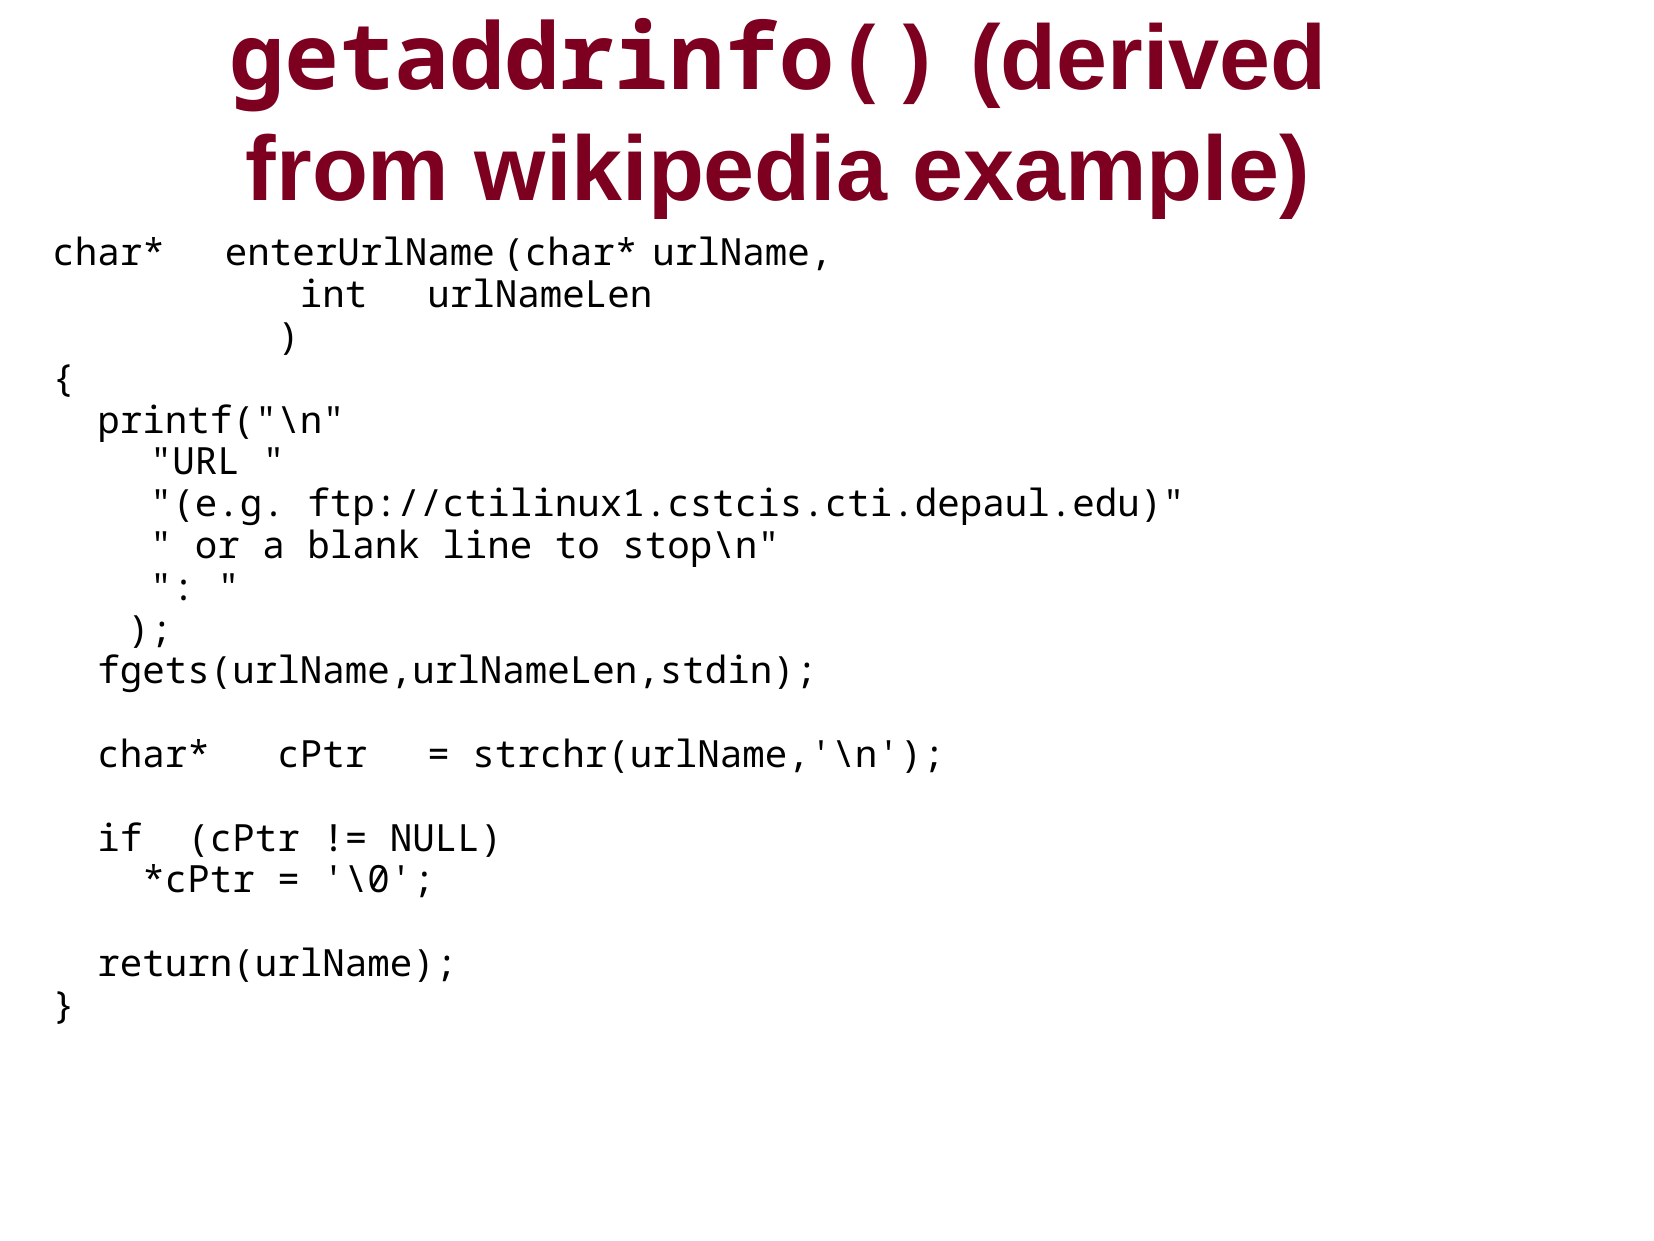

# getaddrinfo() (derived from wikipedia example)
char*	 enterUrlName	(char*	urlName,
	 		 int	urlNameLen
			)
{
 printf("\n"
	 "URL "
 	 "(e.g. ftp://ctilinux1.cstcis.cti.depaul.edu)"
	 " or a blank line to stop\n"
	 ": "
	);
 fgets(urlName,urlNameLen,stdin);
 char*	cPtr	= strchr(urlName,'\n');
 if (cPtr != NULL)
 *cPtr	= '\0';
 return(urlName);
}